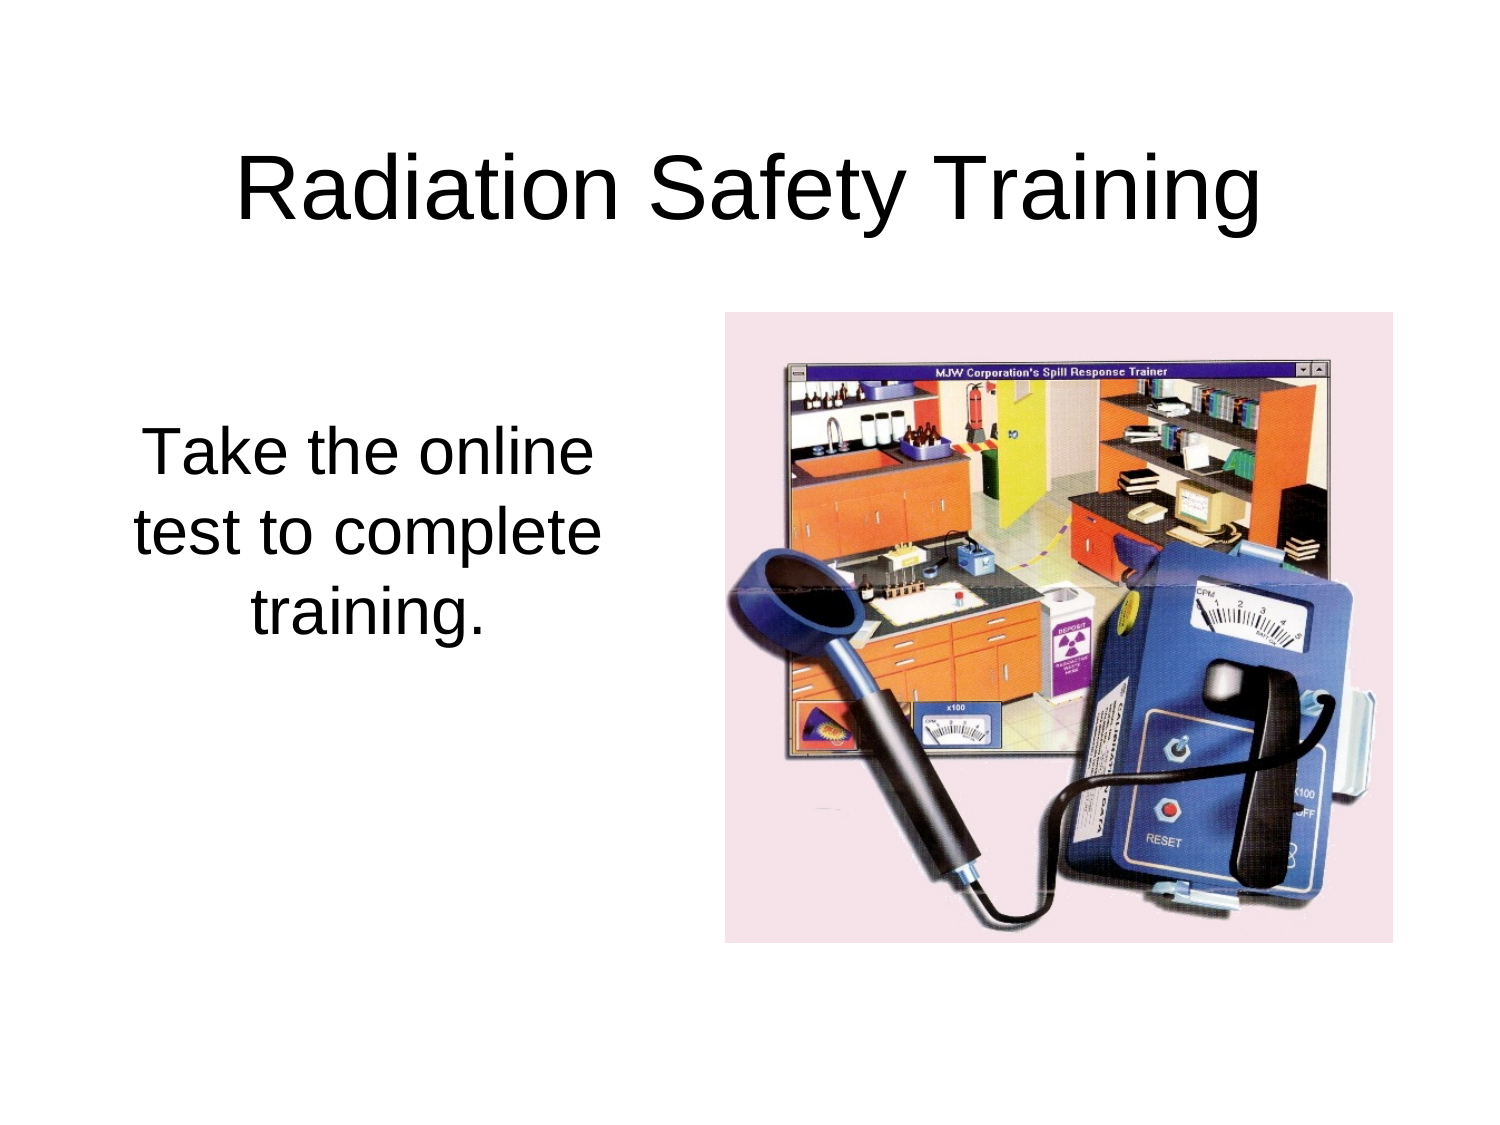

# Radiation Safety Training
Take the online test to complete training.